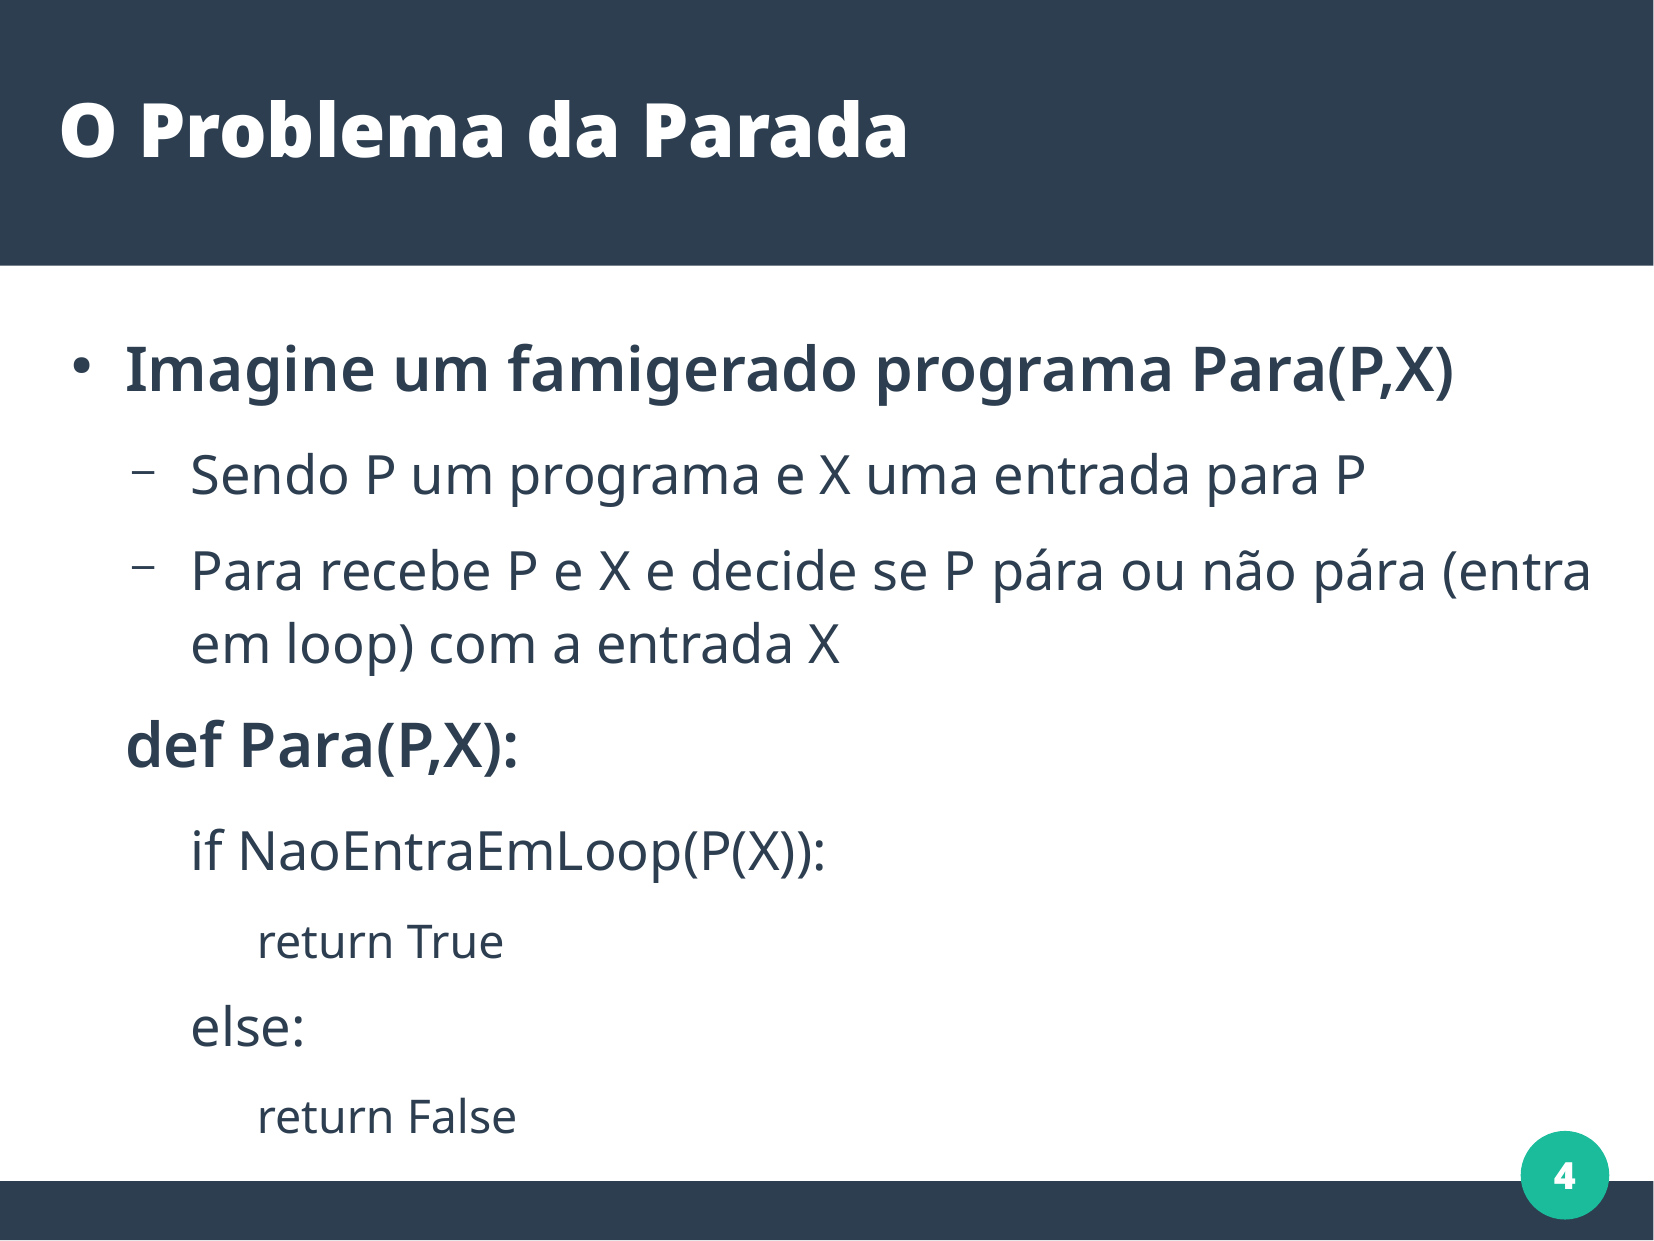

# O Problema da Parada
Imagine um famigerado programa Para(P,X)
Sendo P um programa e X uma entrada para P
Para recebe P e X e decide se P pára ou não pára (entra em loop) com a entrada X
def Para(P,X):
if NaoEntraEmLoop(P(X)):
return True
else:
return False
4